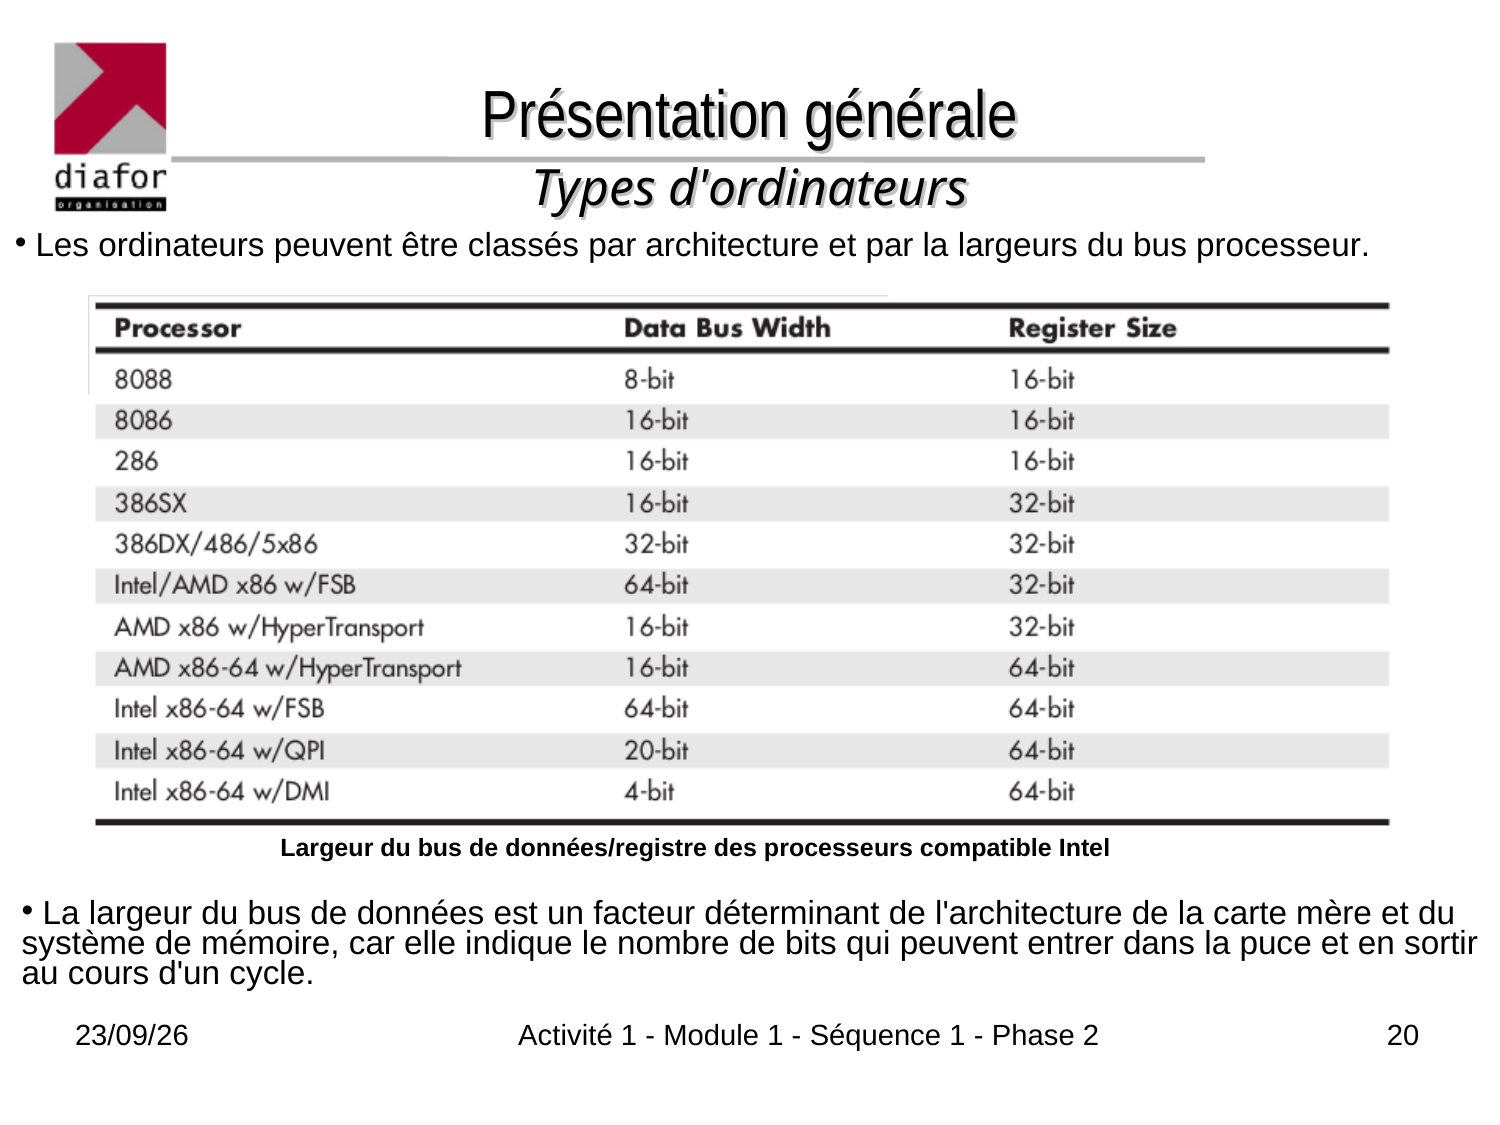

# Présentation générale Types d'ordinateurs
 Les ordinateurs peuvent être classés par architecture et par la largeurs du bus processeur.
Largeur du bus de données/registre des processeurs compatible Intel
 La largeur du bus de données est un facteur déterminant de l'architecture de la carte mère et du système de mémoire, car elle indique le nombre de bits qui peuvent entrer dans la puce et en sortir
au cours d'un cycle.
Activité 1 - Module 1 - Séquence 1 - Phase 2
20